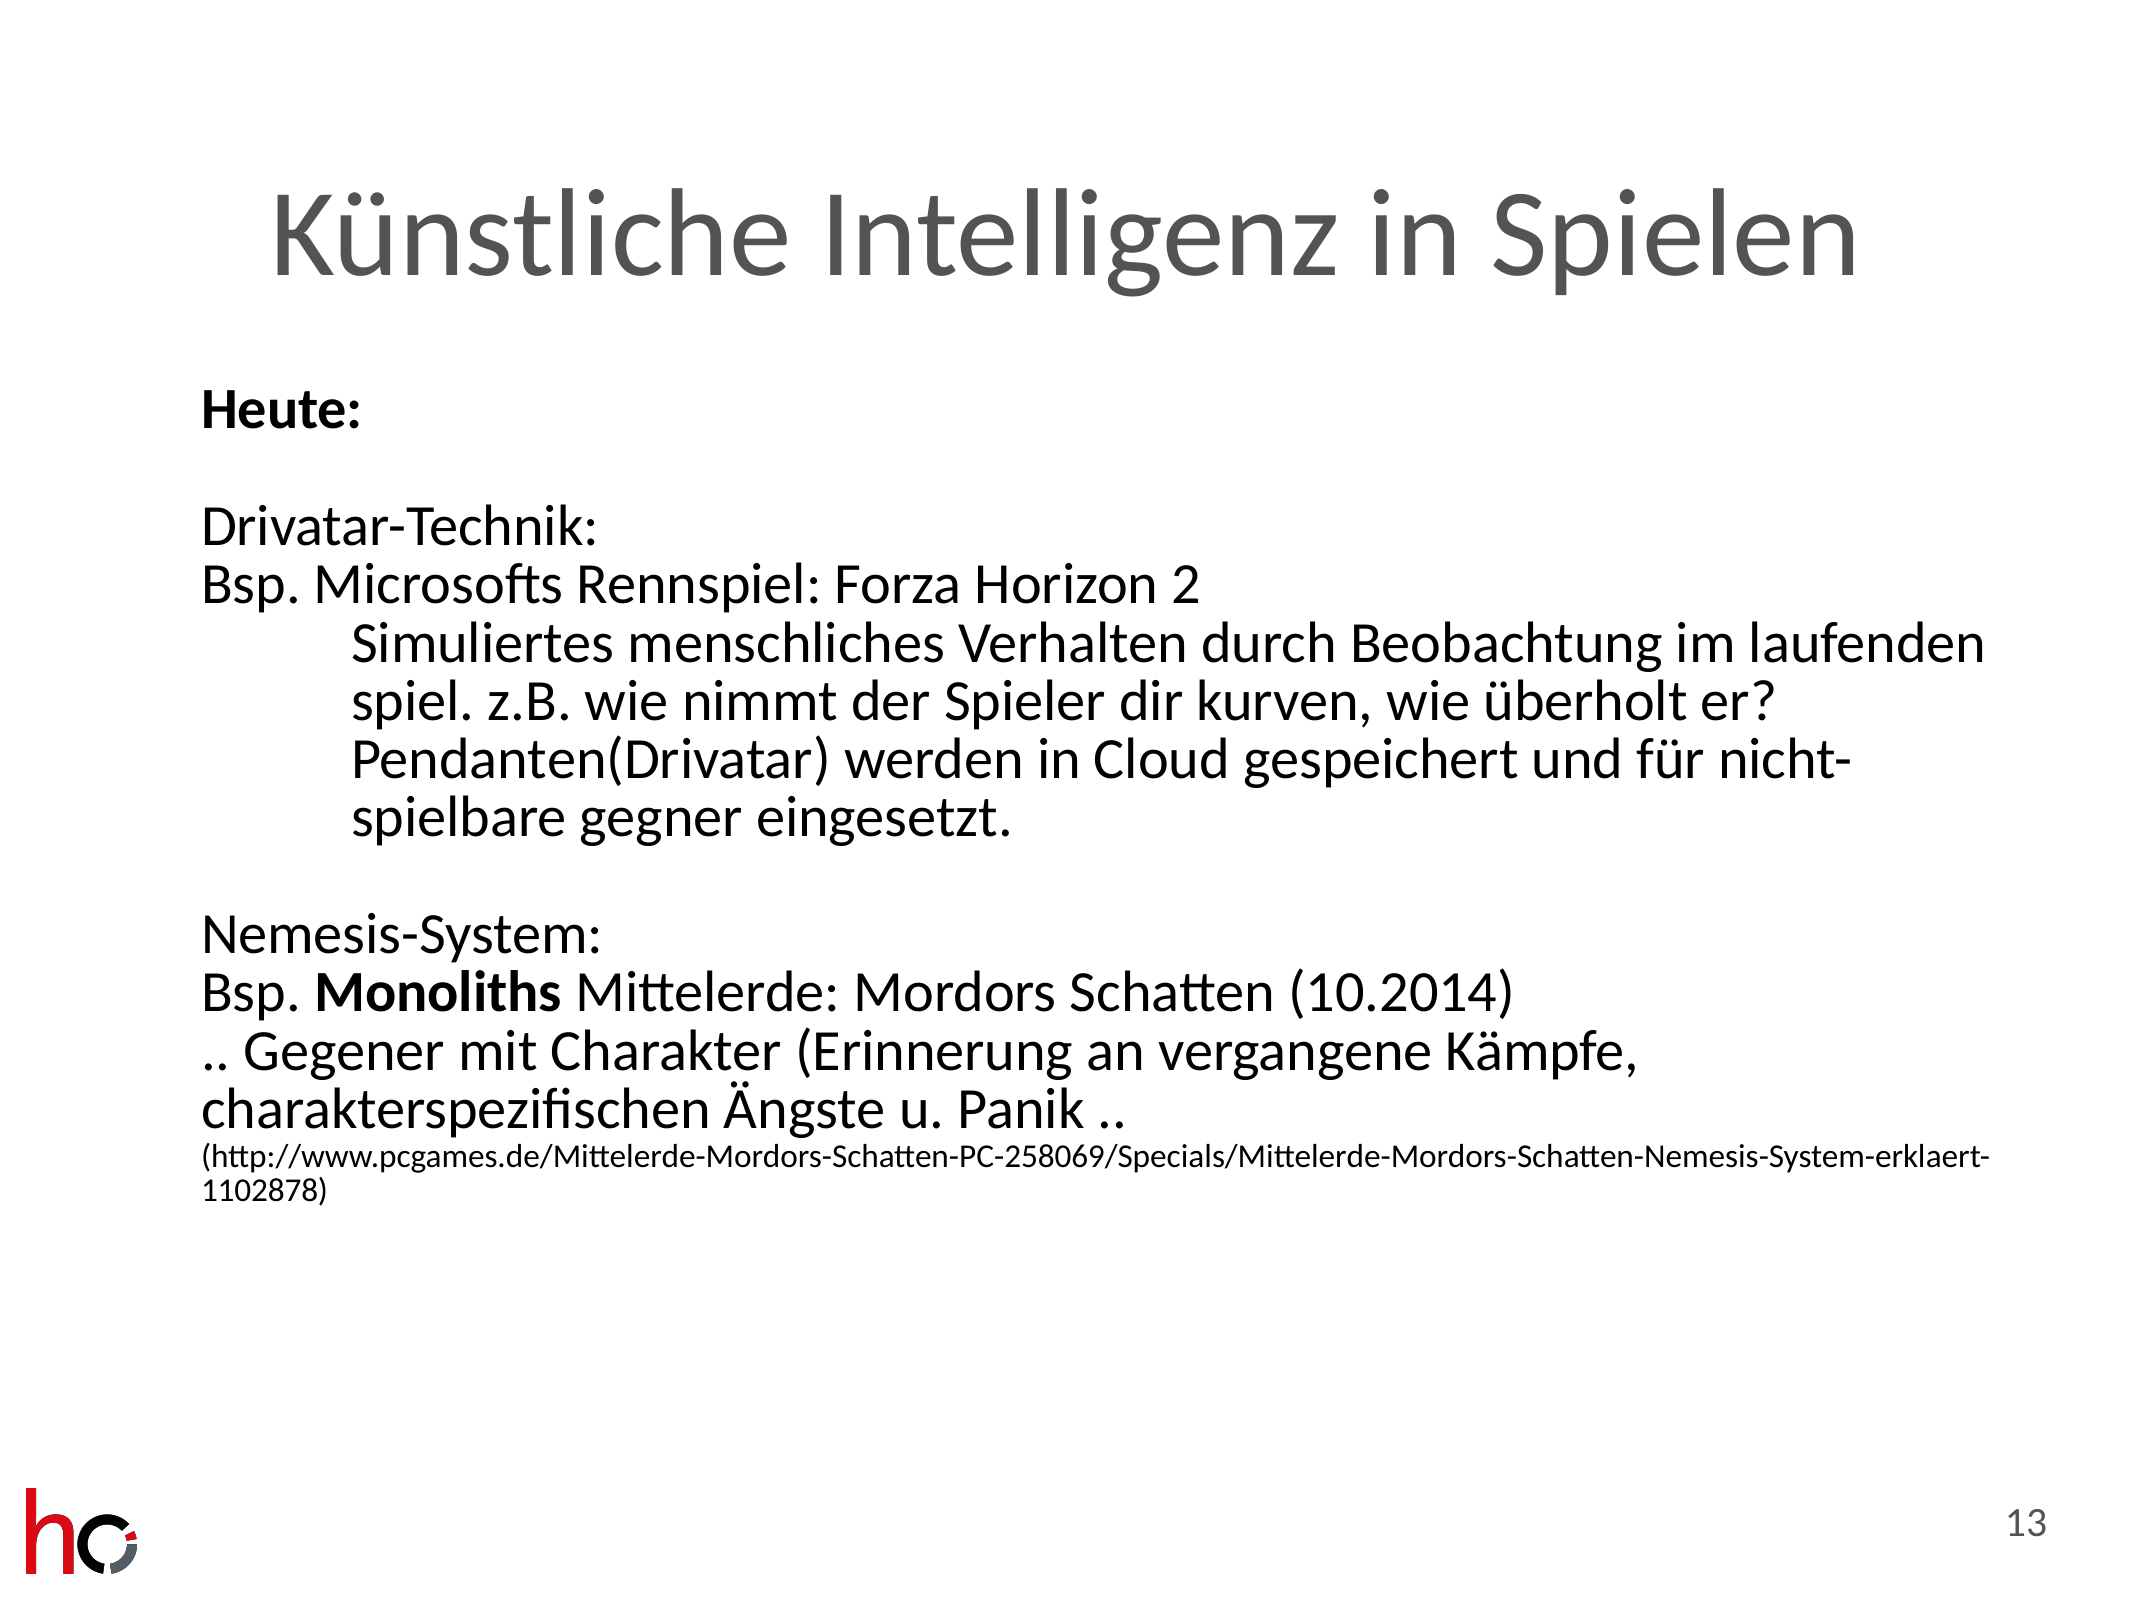

# Künstliche Intelligenz in Spielen
Heute:
Drivatar-Technik:
Bsp. Microsofts Rennspiel: Forza Horizon 2
Simuliertes menschliches Verhalten durch Beobachtung im laufenden spiel. z.B. wie nimmt der Spieler dir kurven, wie überholt er? Pendanten(Drivatar) werden in Cloud gespeichert und für nicht-spielbare gegner eingesetzt.
Nemesis-System:
Bsp. Monoliths Mittelerde: Mordors Schatten (10.2014)
.. Gegener mit Charakter (Erinnerung an vergangene Kämpfe, charakterspezifischen Ängste u. Panik ..
(http://www.pcgames.de/Mittelerde-Mordors-Schatten-PC-258069/Specials/Mittelerde-Mordors-Schatten-Nemesis-System-erklaert-1102878)